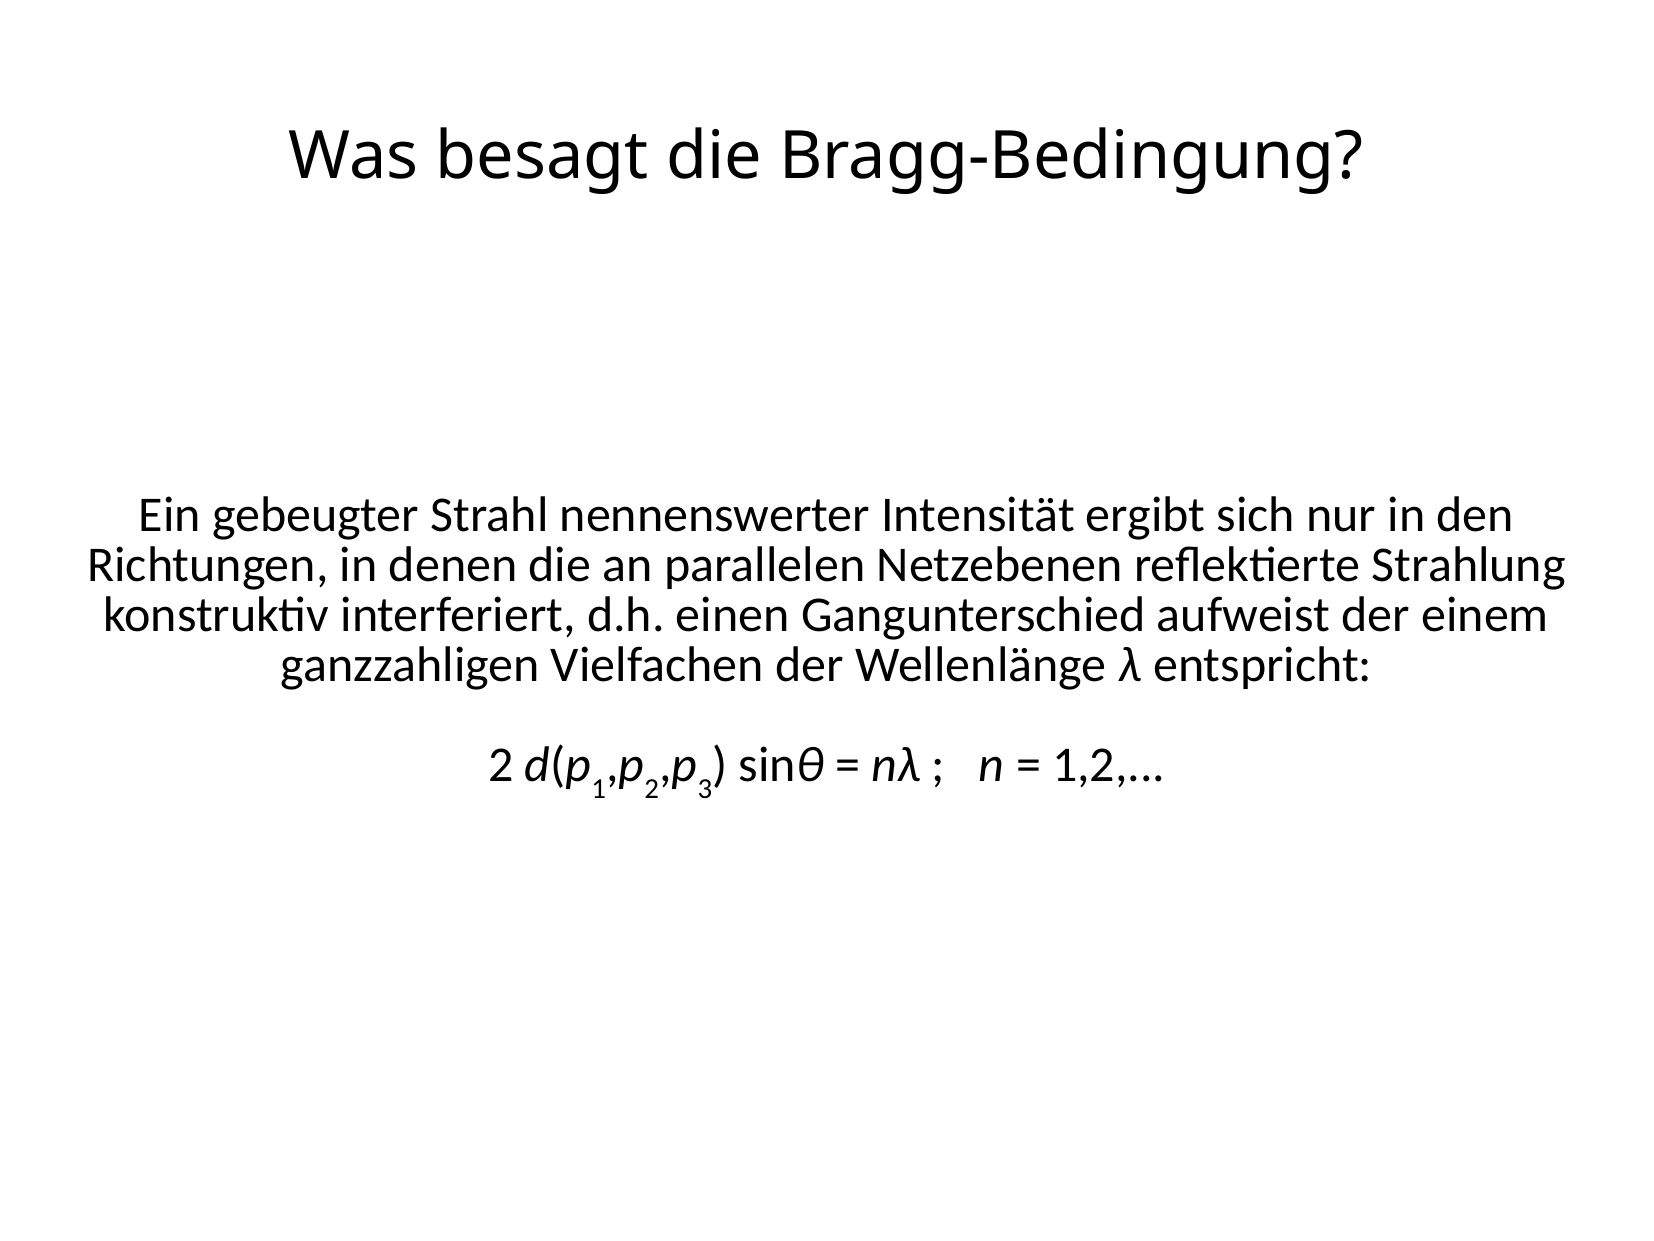

# Was besagt die Bragg-Bedingung?
Ein gebeugter Strahl nennenswerter Intensität ergibt sich nur in den Richtungen, in denen die an parallelen Netzebenen reflektierte Strahlung konstruktiv interferiert, d.h. einen Gangunterschied aufweist der einem ganzzahligen Vielfachen der Wellenlänge λ entspricht:
2 d(p1,p2,p3) sinθ = nλ ;   n = 1,2,...